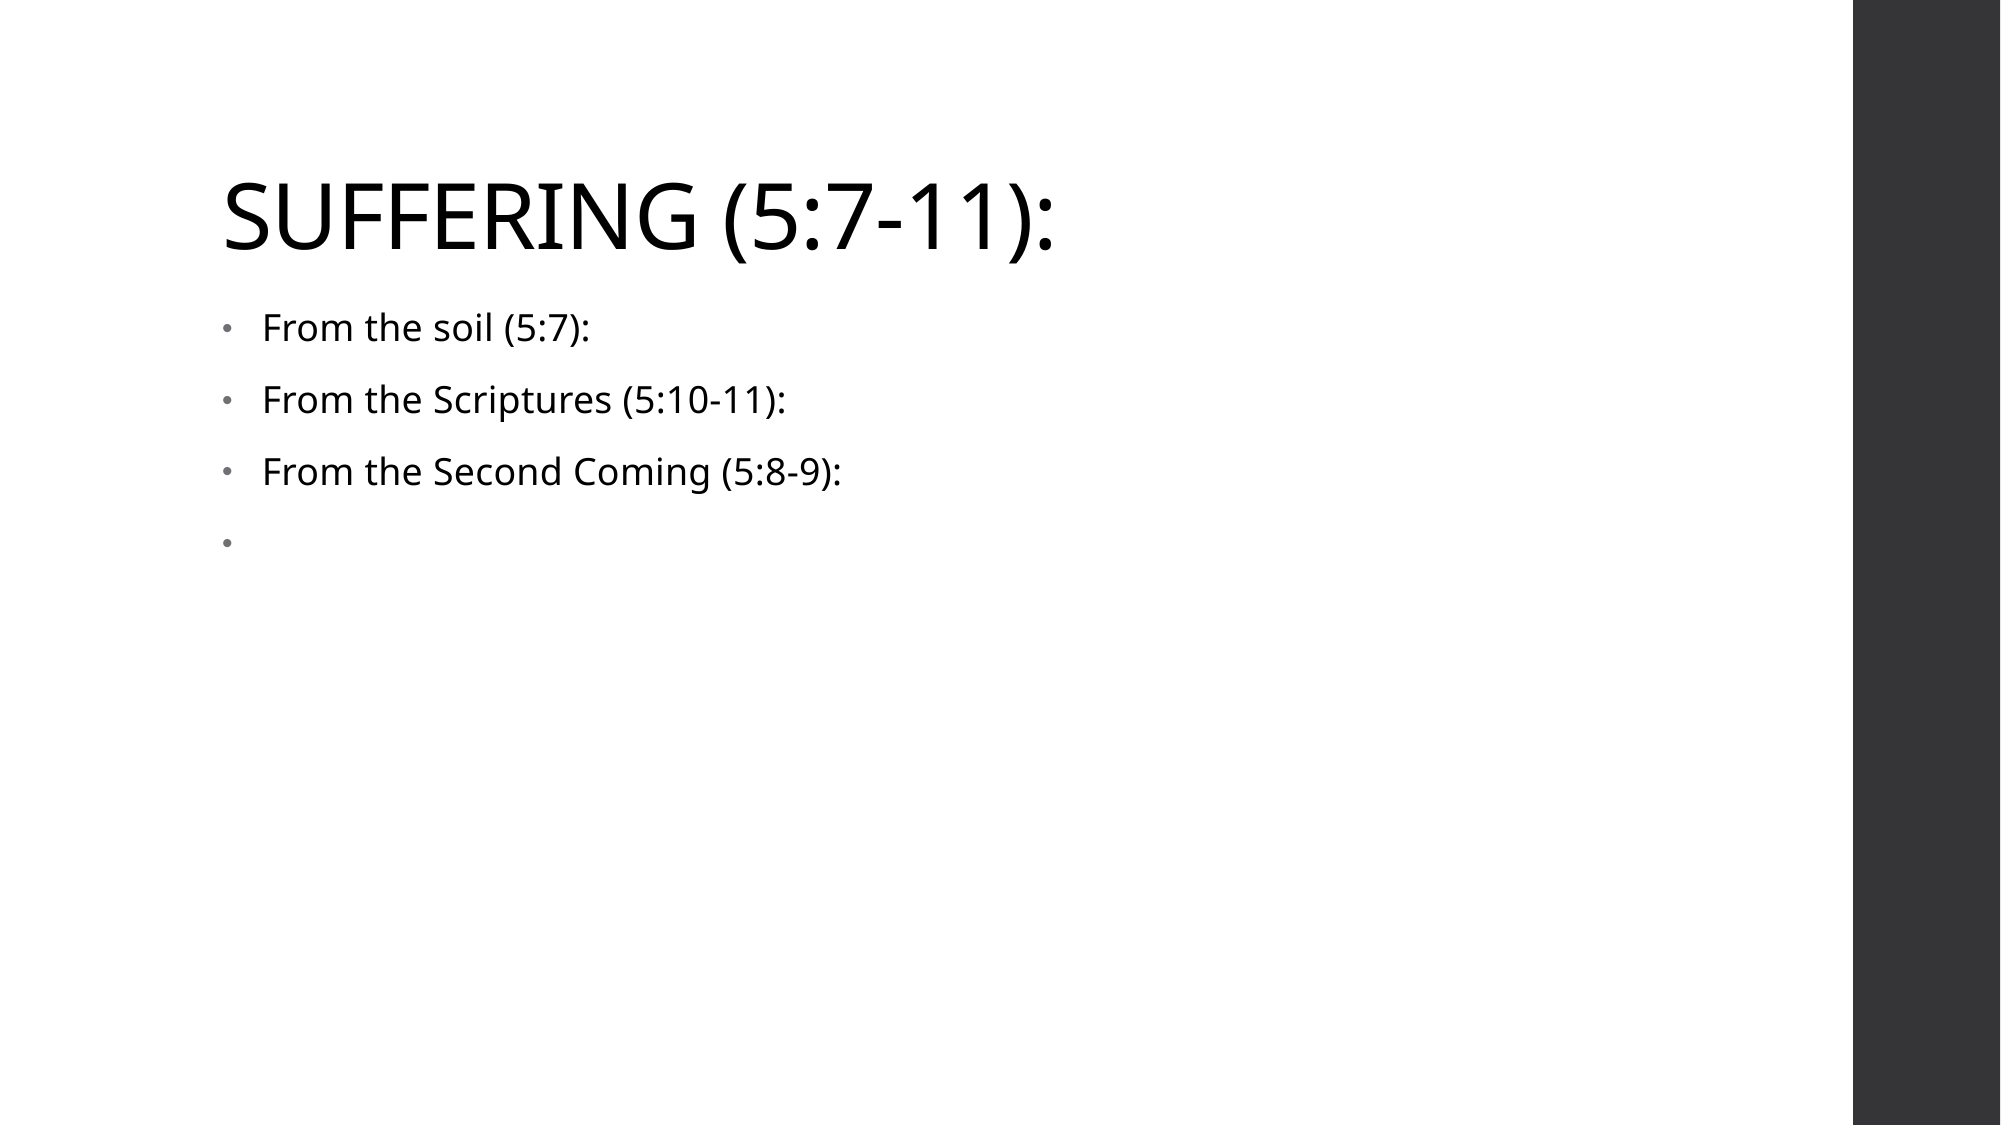

# SUFFERING (5:7-11):
 From the soil (5:7):
 From the Scriptures (5:10-11):
 From the Second Coming (5:8-9):